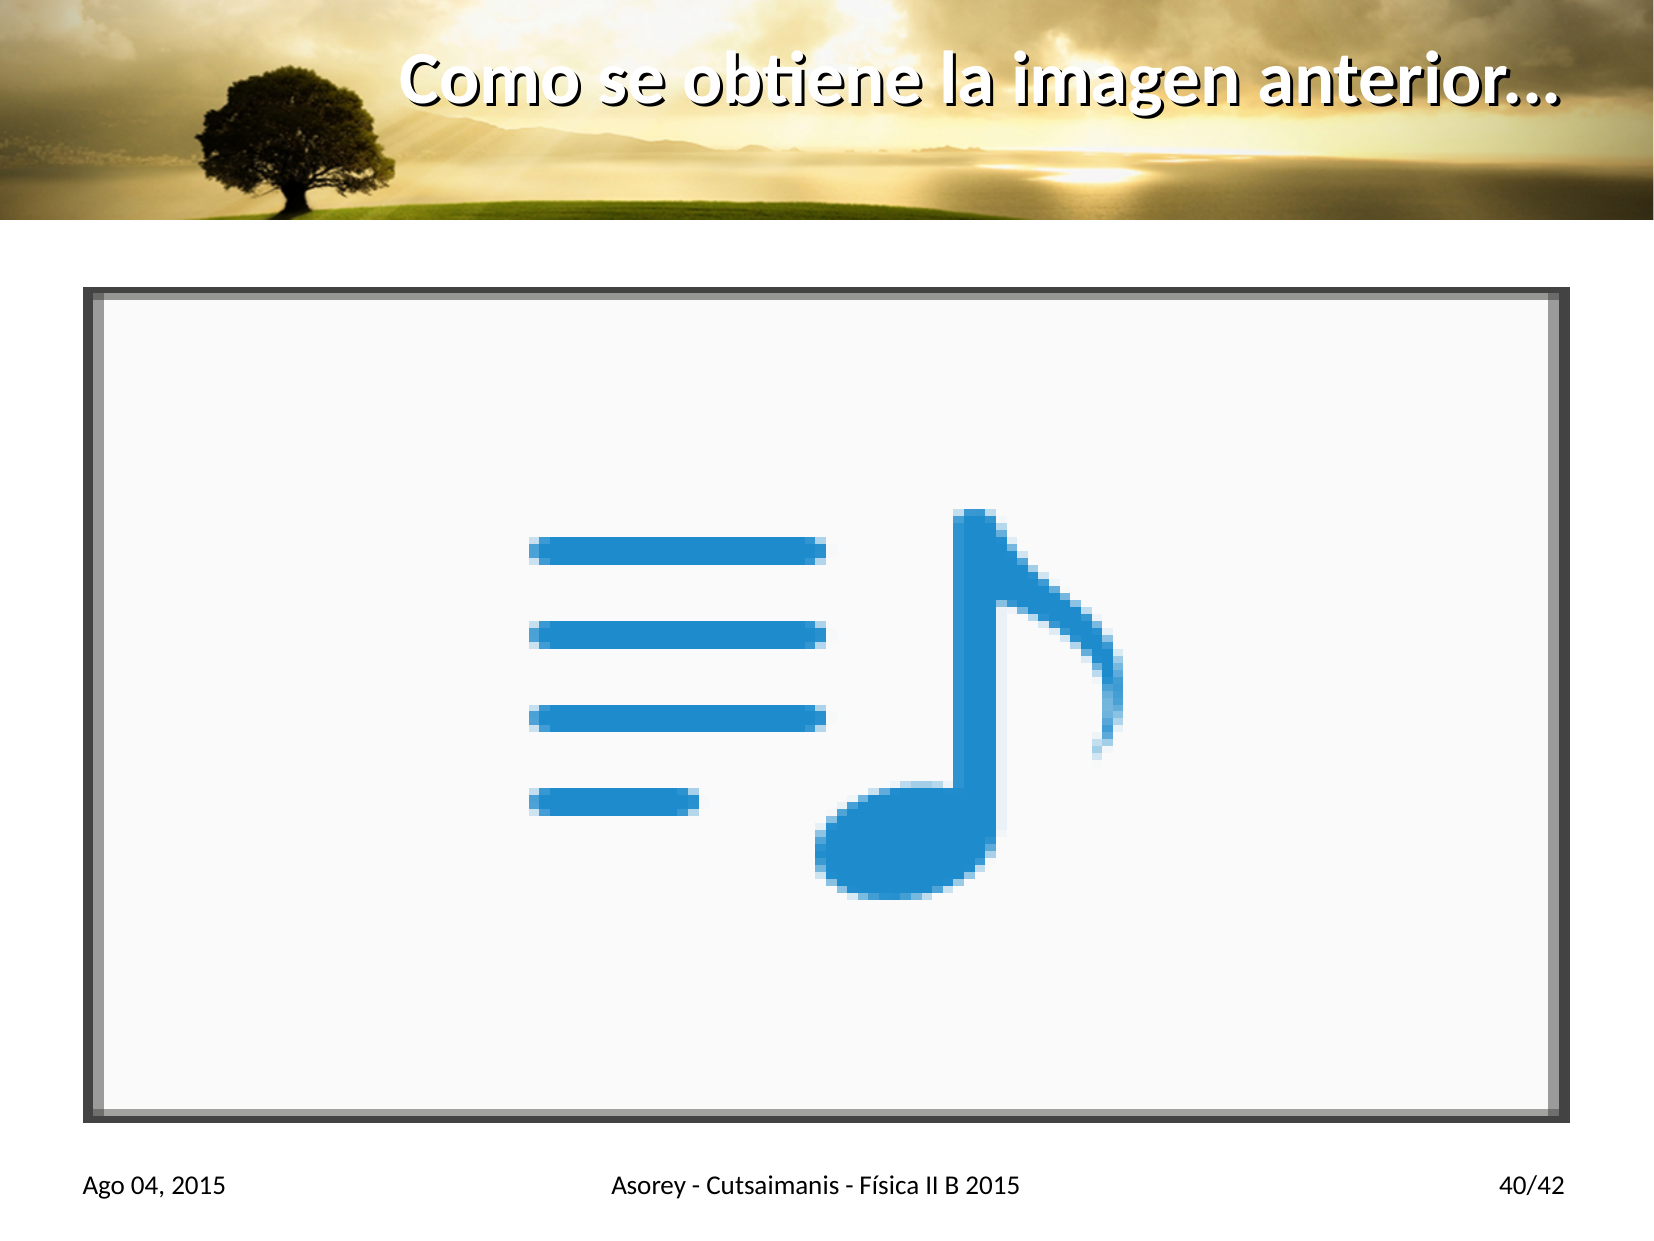

# Como se obtiene la imagen anterior...
Ago 04, 2015
Asorey - Cutsaimanis - Física II B 2015
40